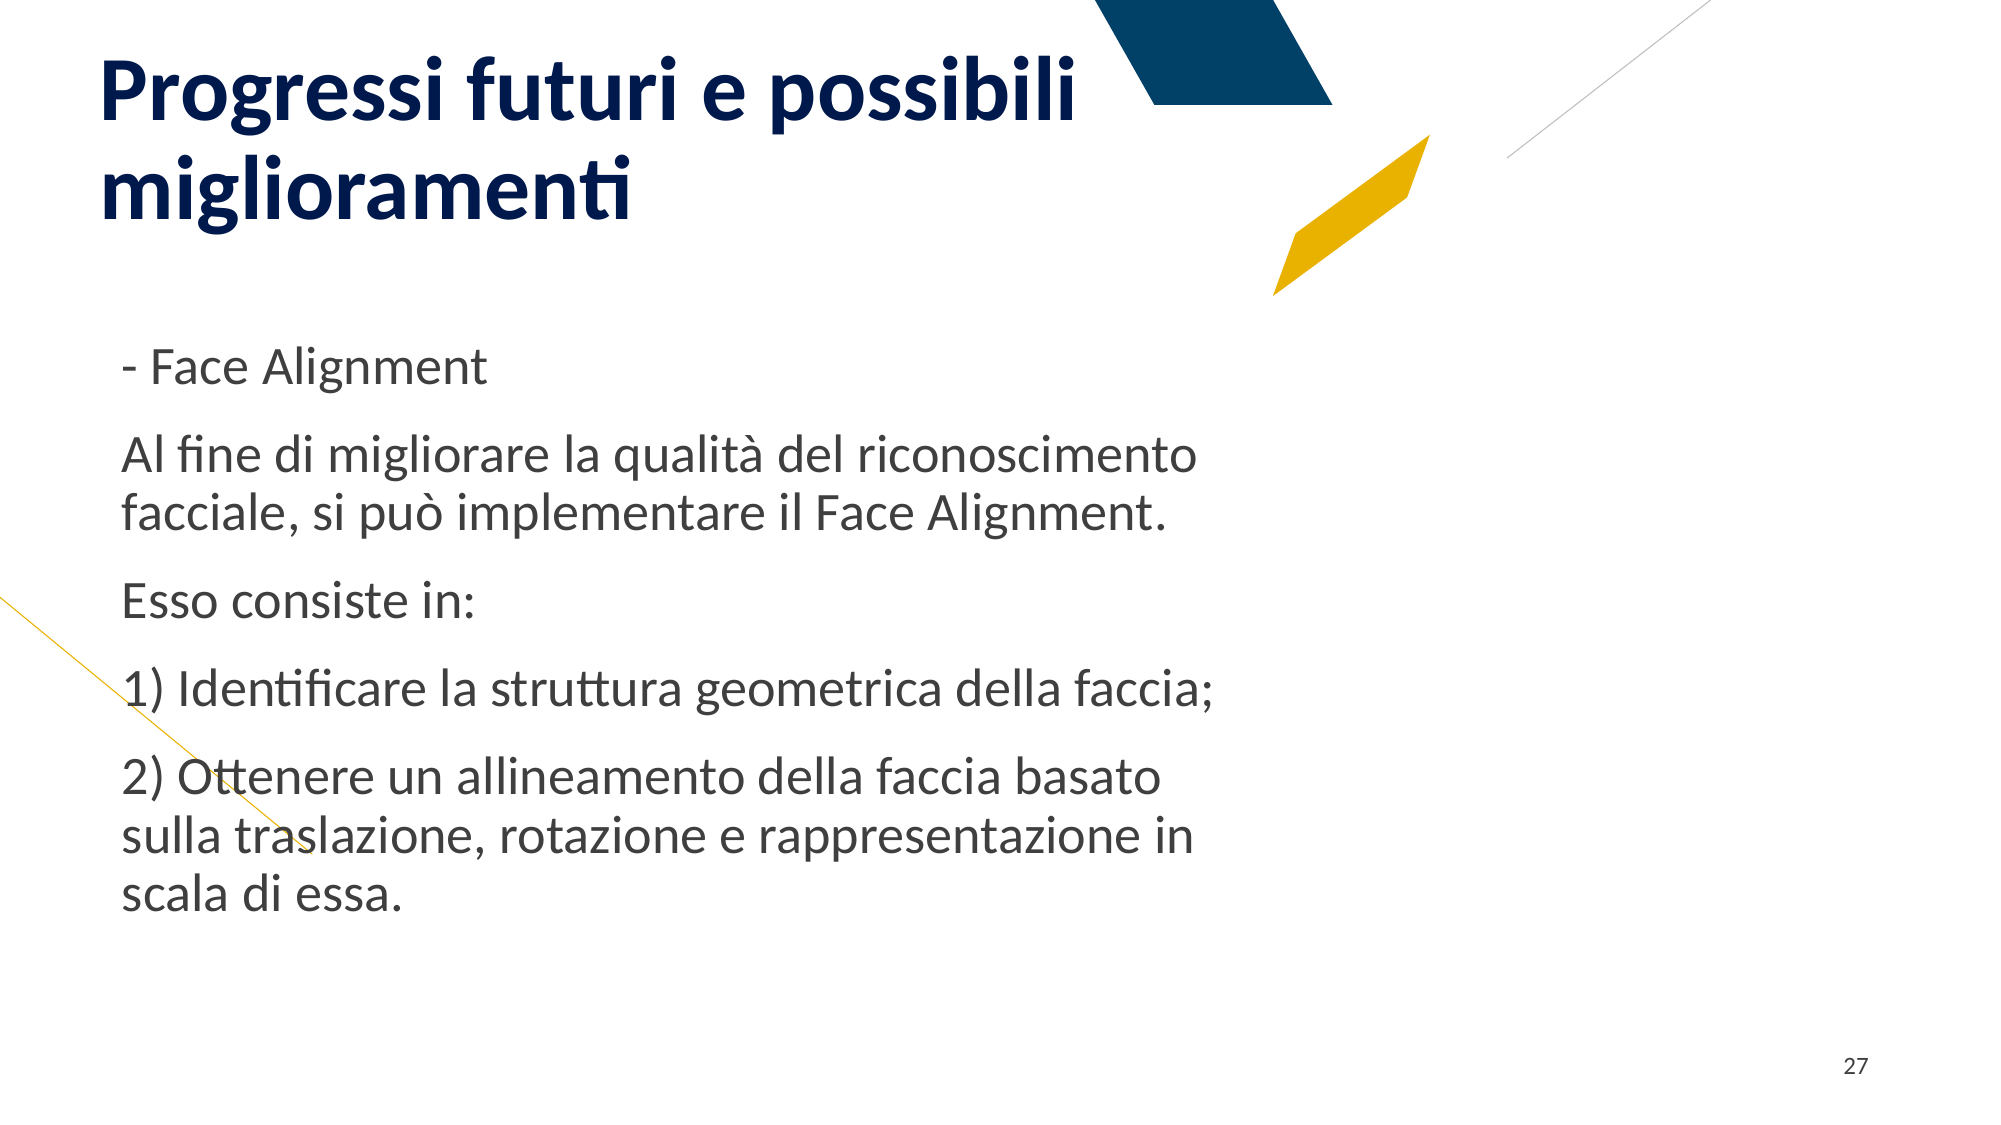

# Progressi futuri e possibili miglioramenti
- Face Alignment
Al fine di migliorare la qualità del riconoscimento facciale, si può implementare il Face Alignment.
Esso consiste in:
1) Identificare la struttura geometrica della faccia;
2) Ottenere un allineamento della faccia basato sulla traslazione, rotazione e rappresentazione in scala di essa.